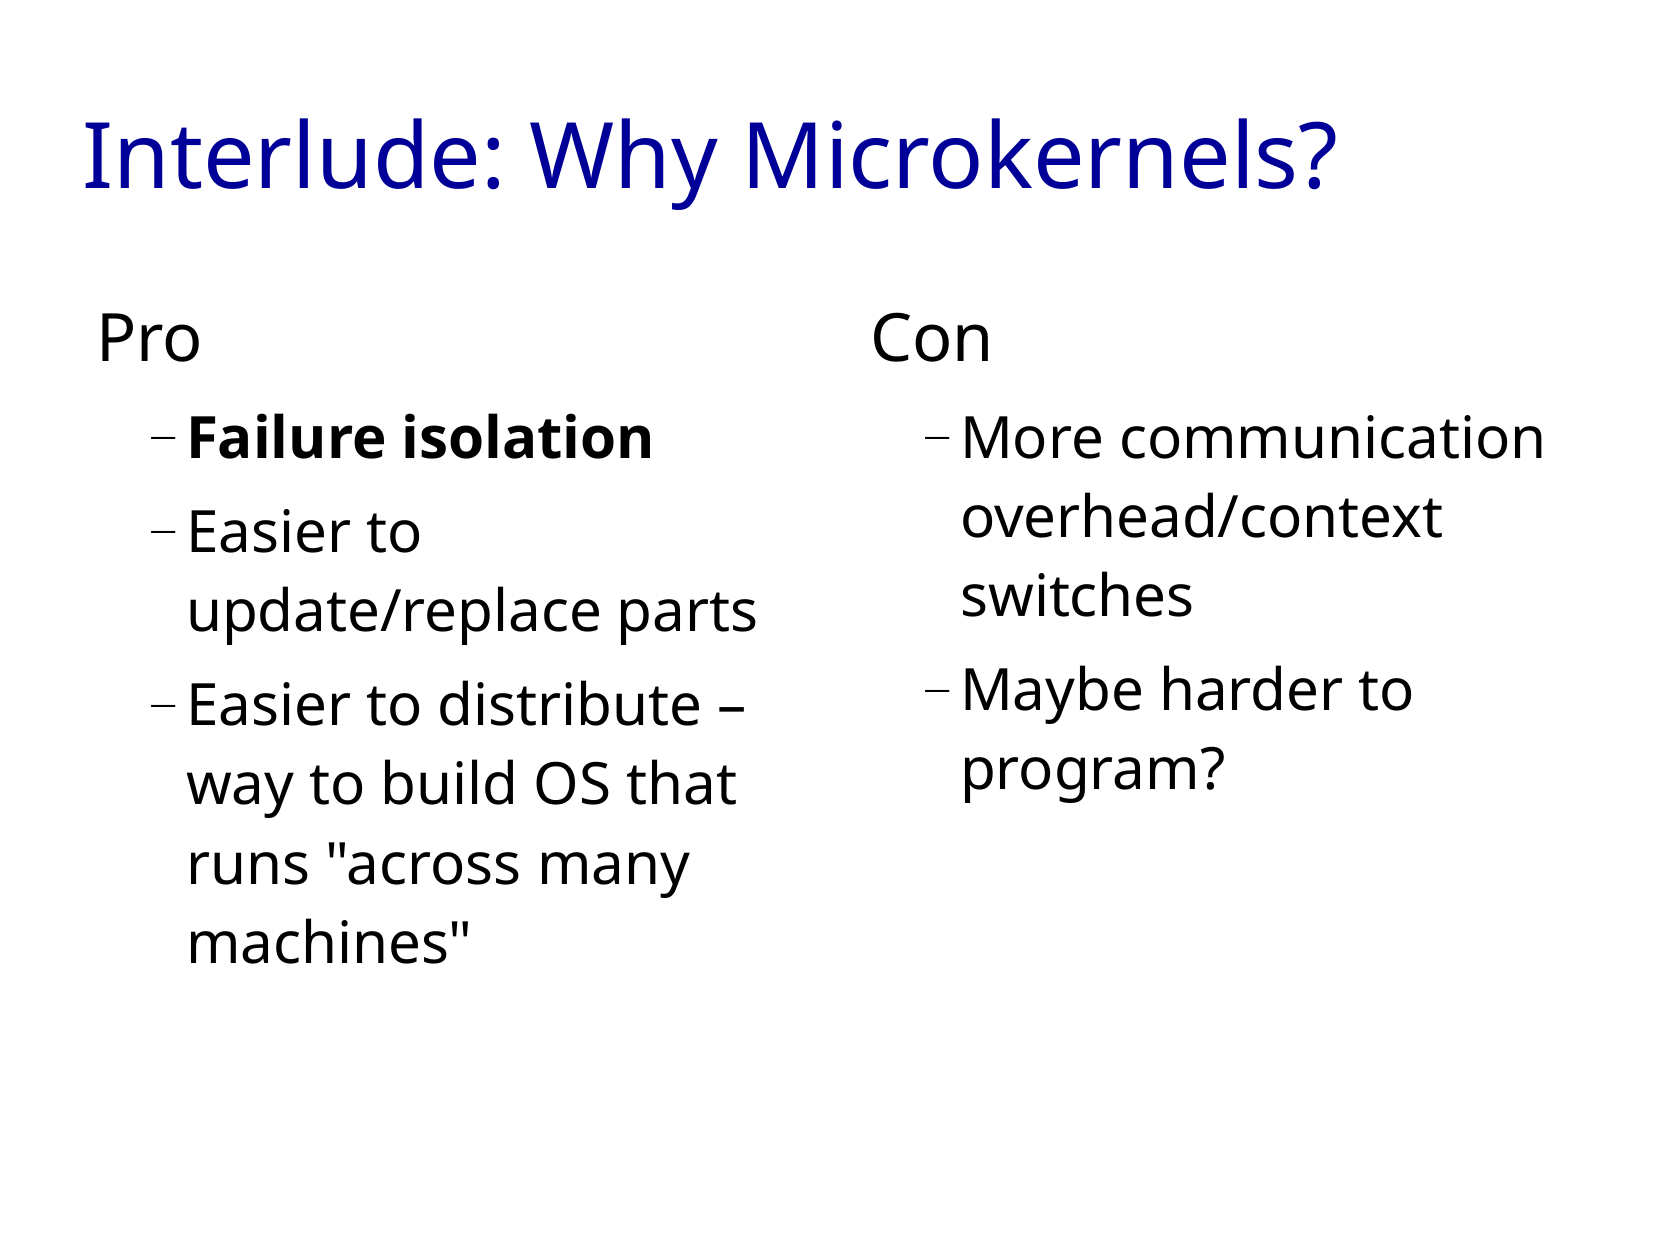

# Interlude: Why Microkernels?
Pro
Failure isolation
Easier to update/replace parts
Easier to distribute – way to build OS that runs "across many machines"
Con
More communication overhead/context switches
Maybe harder to program?